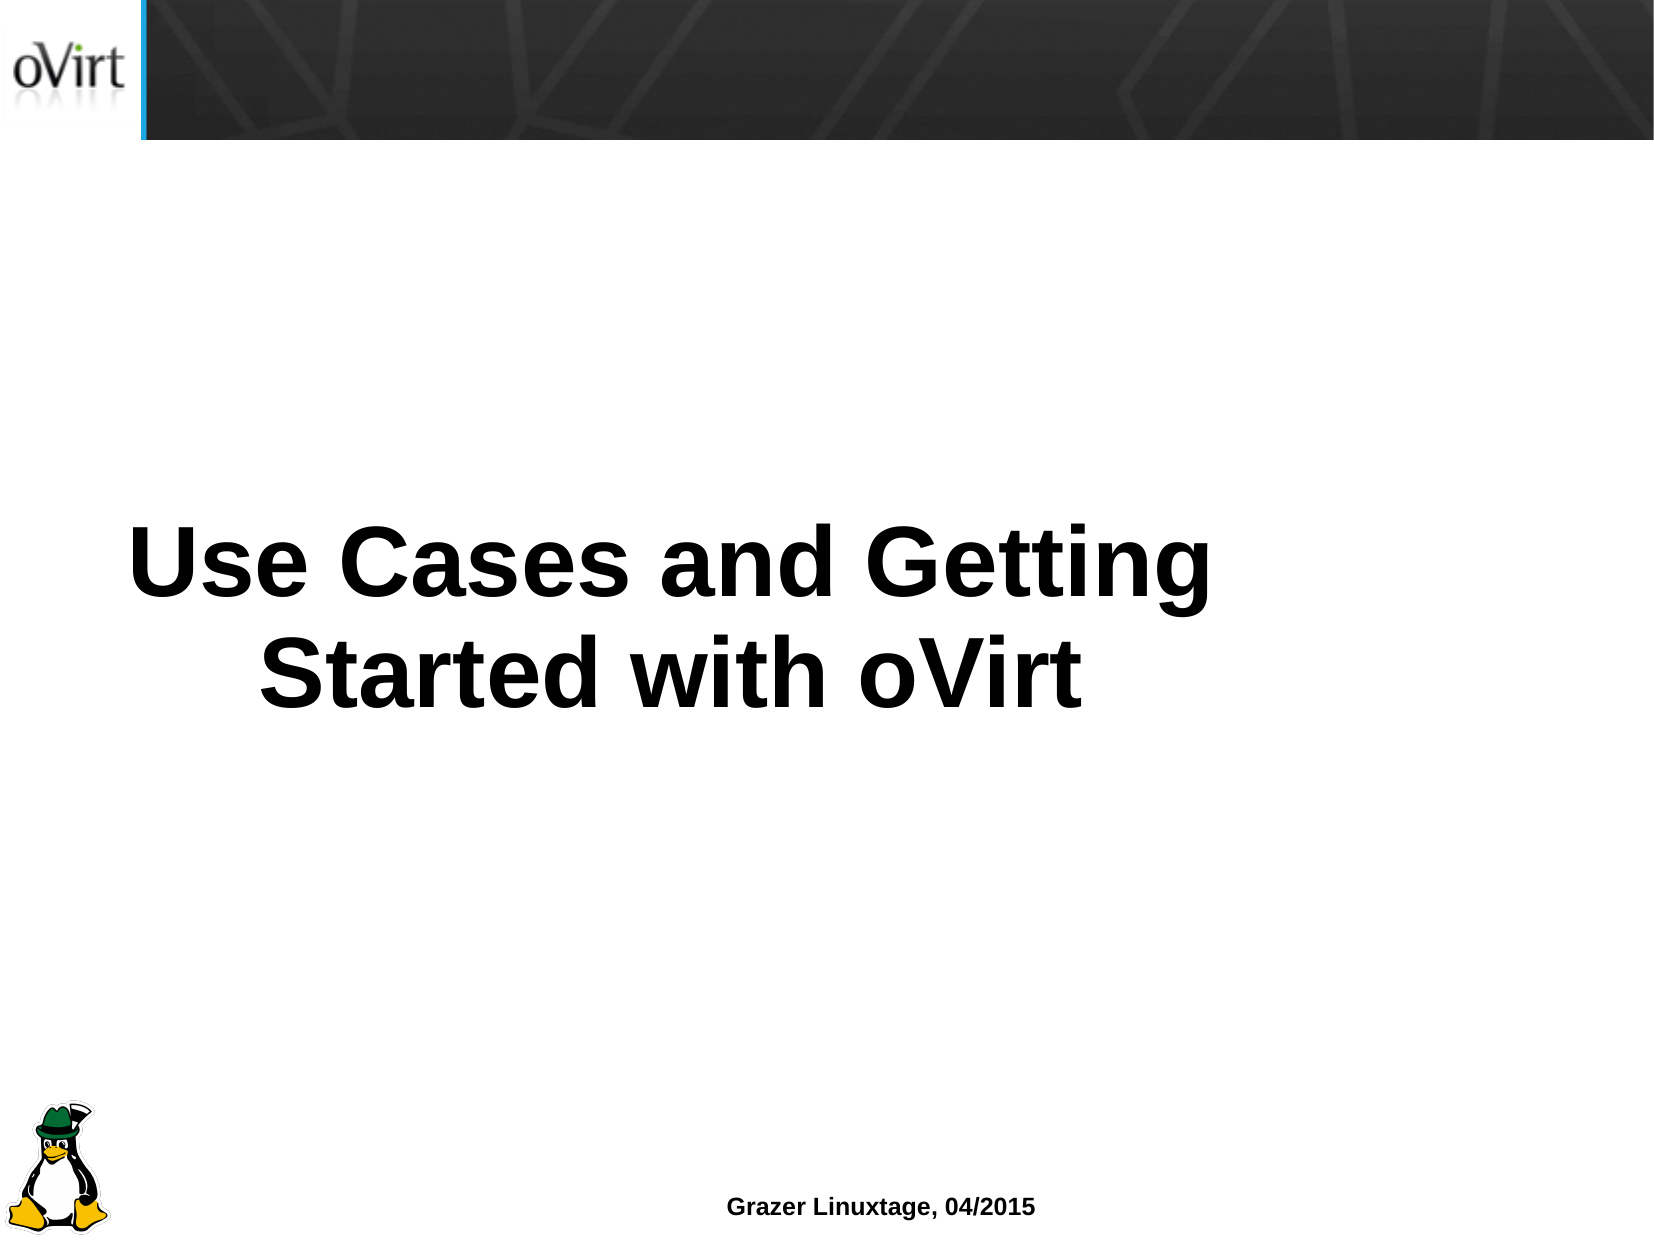

Use Cases and Getting Started with oVirt